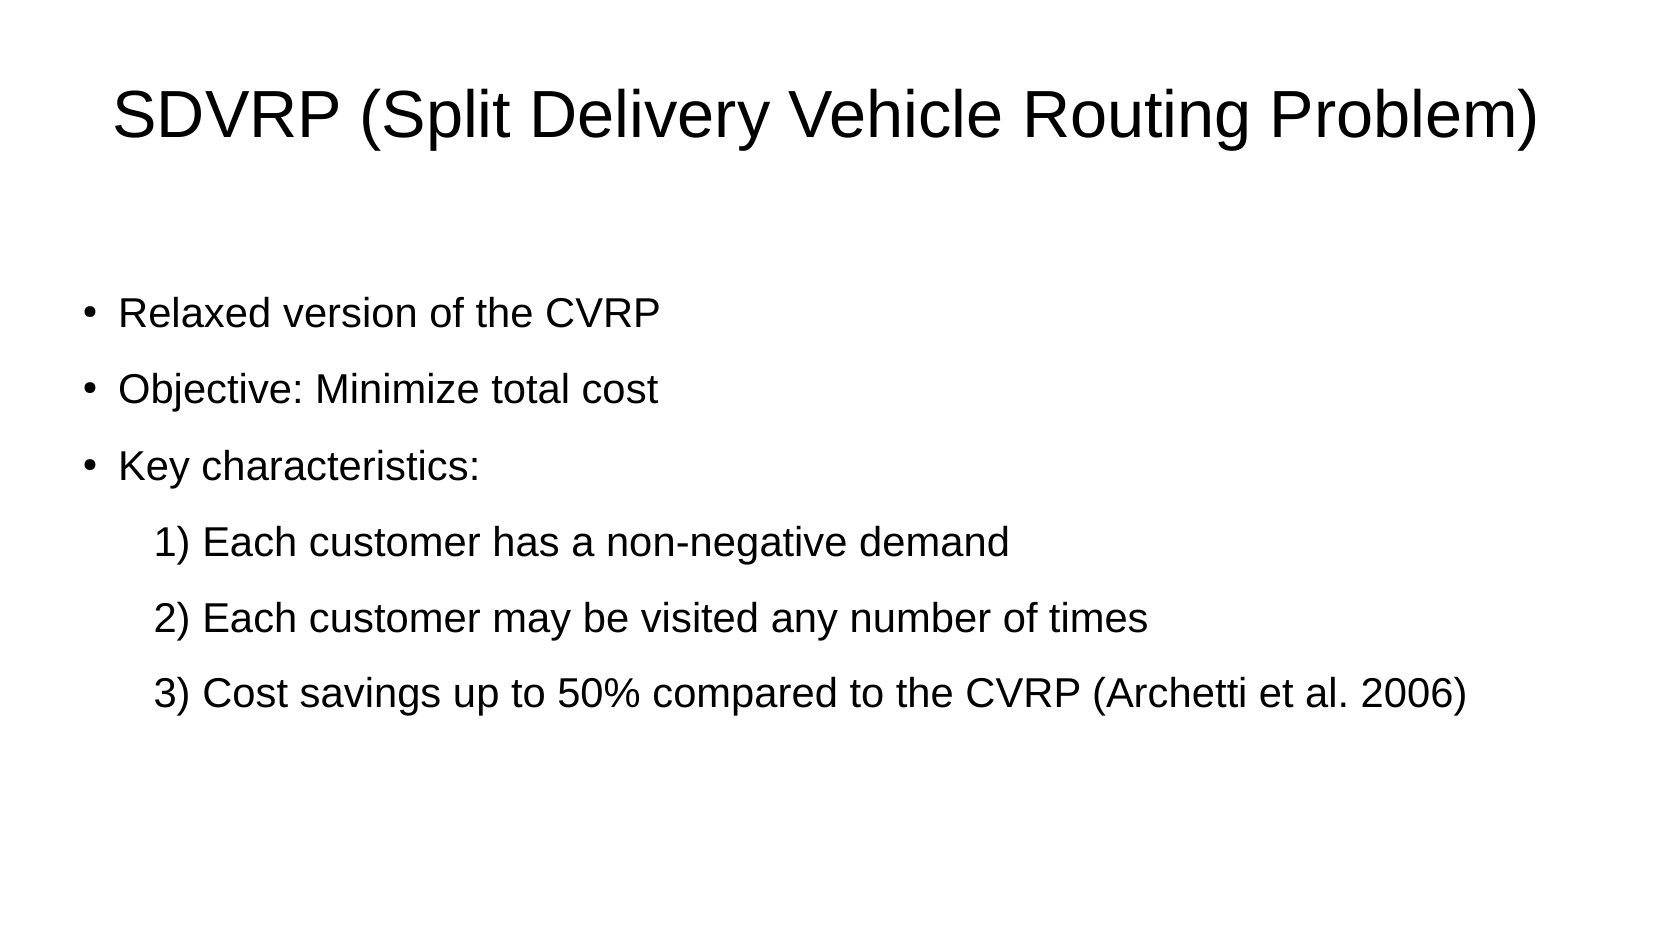

# SDVRP (Split Delivery Vehicle Routing Problem)
Relaxed version of the CVRP
Objective: Minimize total cost
Key characteristics:
 Each customer has a non-negative demand
 Each customer may be visited any number of times
 Cost savings up to 50% compared to the CVRP (Archetti et al. 2006)